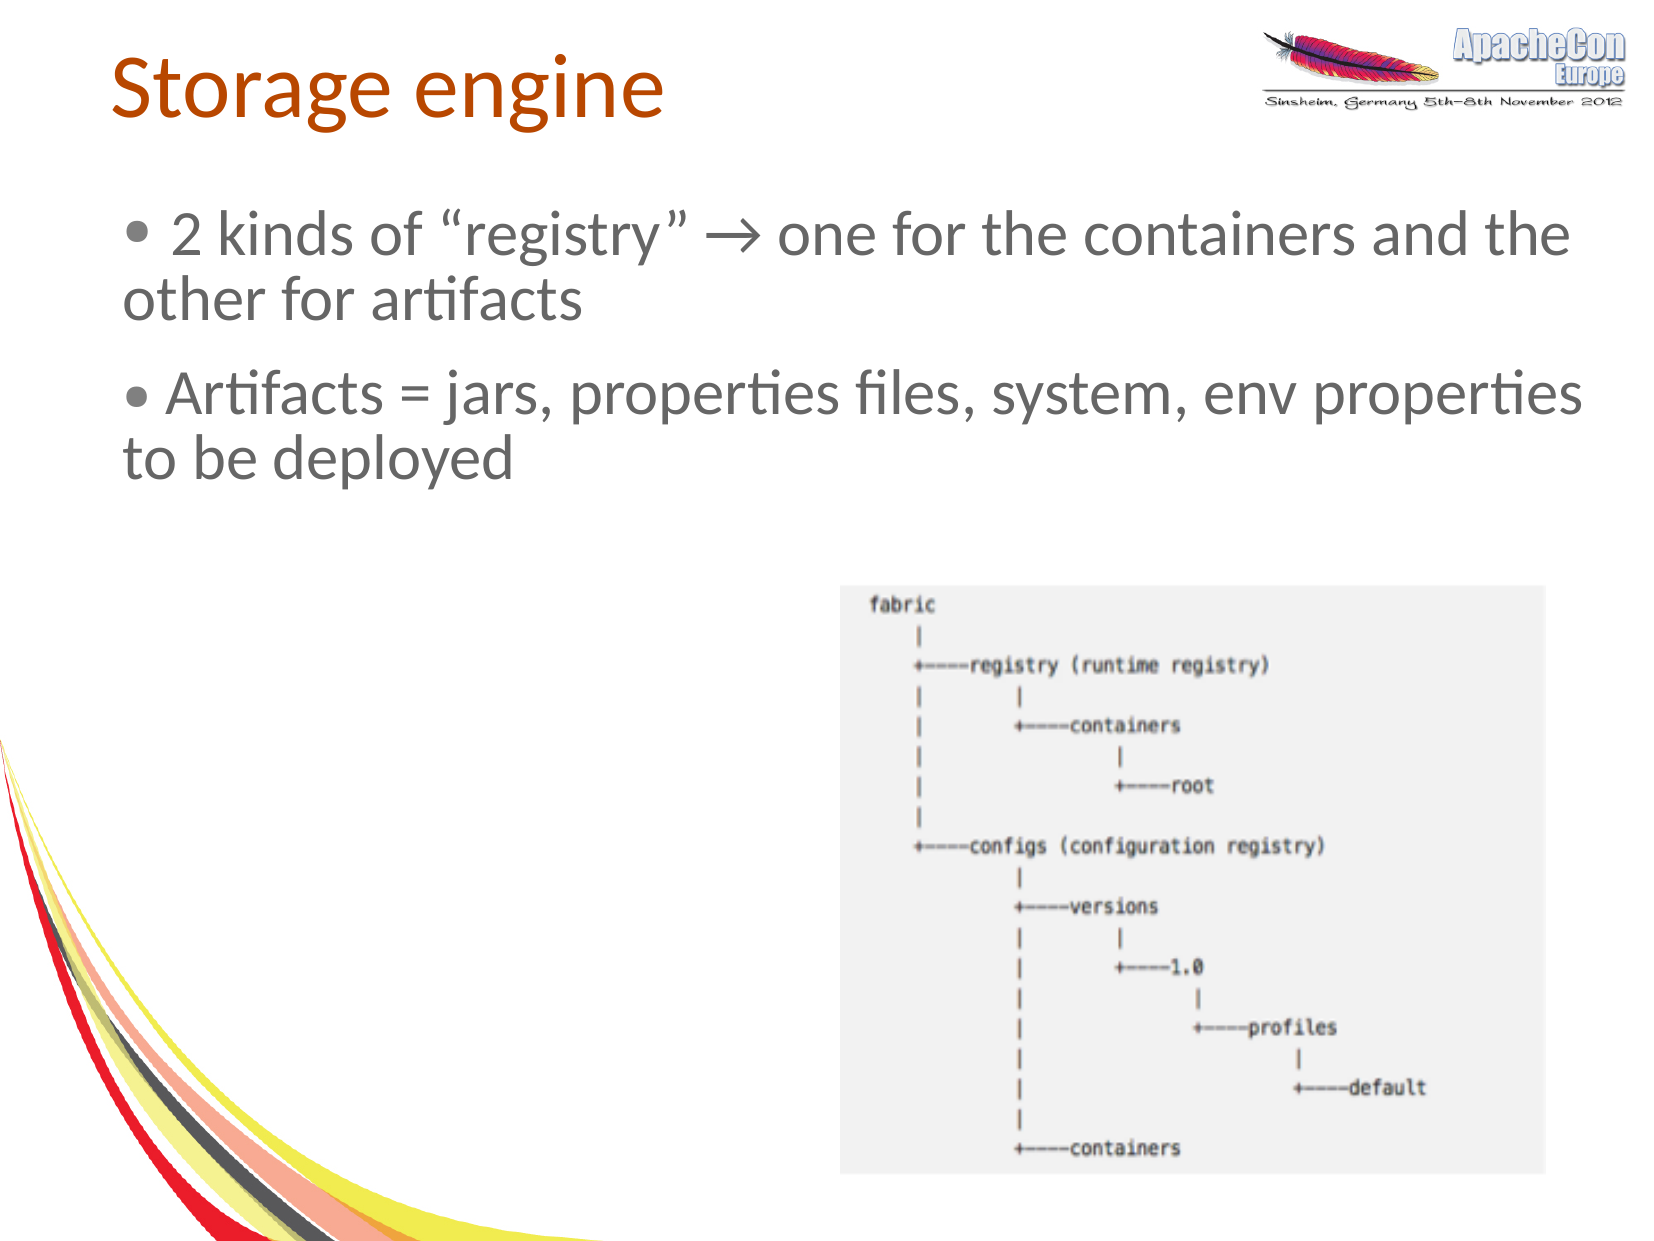

# Storage engine
 2 kinds of “registry” → one for the containers and the other for artifacts
 Artifacts = jars, properties files, system, env properties to be deployed